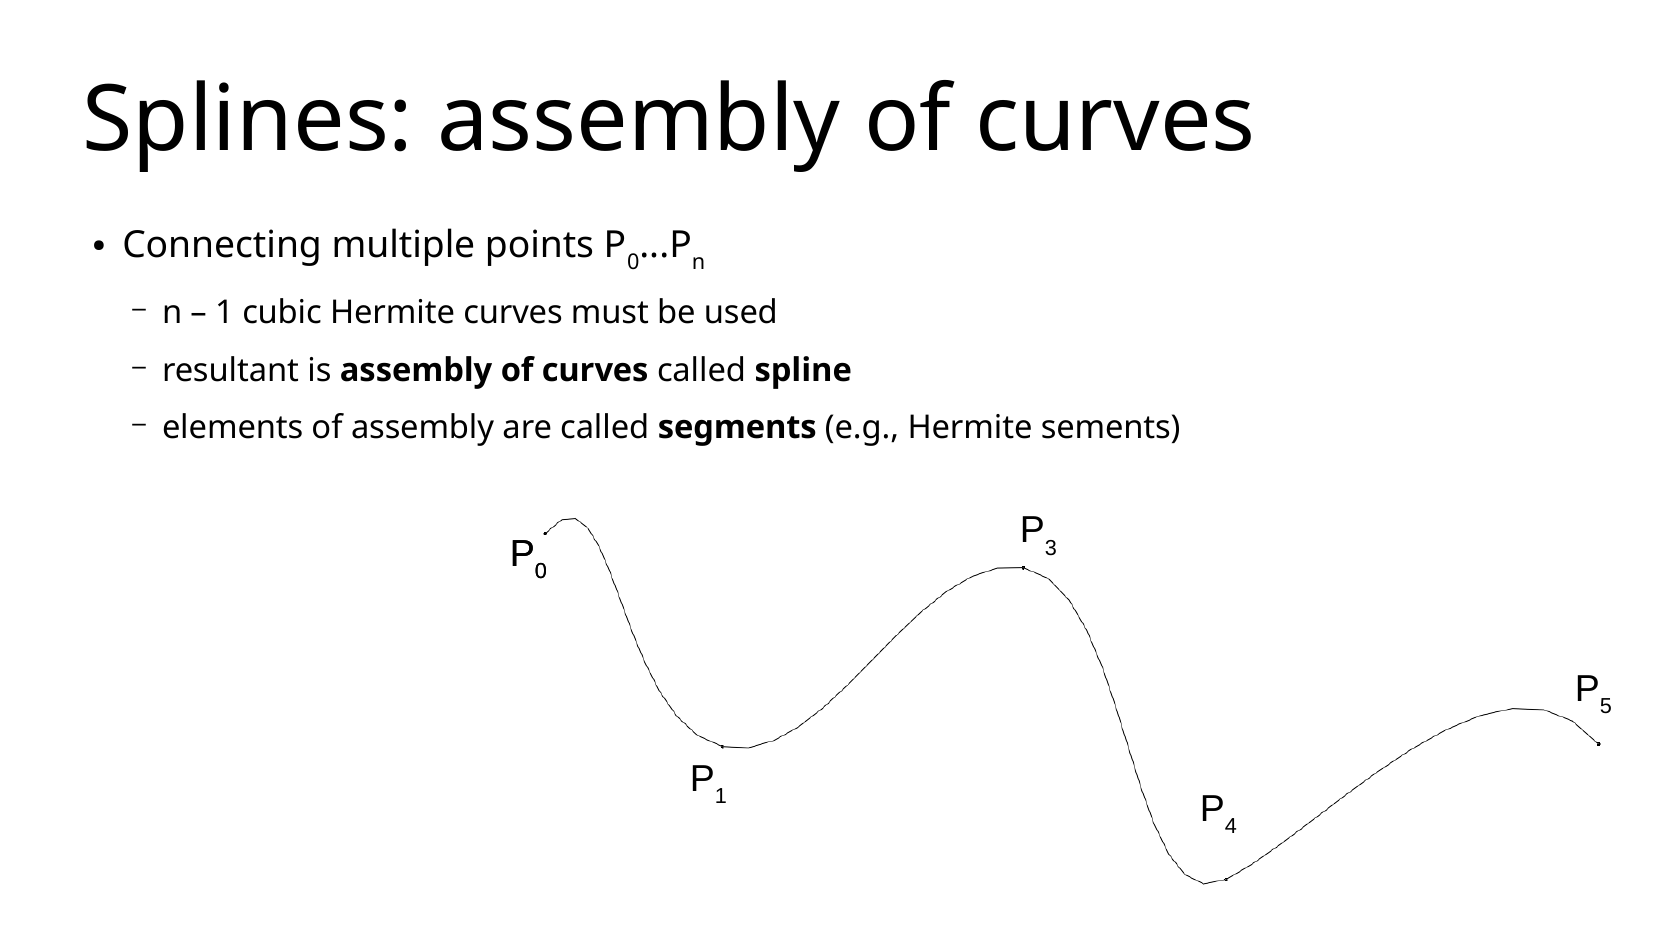

# Splines: assembly of curves
Connecting multiple points P0...Pn
n – 1 cubic Hermite curves must be used
resultant is assembly of curves called spline
elements of assembly are called segments (e.g., Hermite sements)
P3
P0
P0
P5
P1
P4